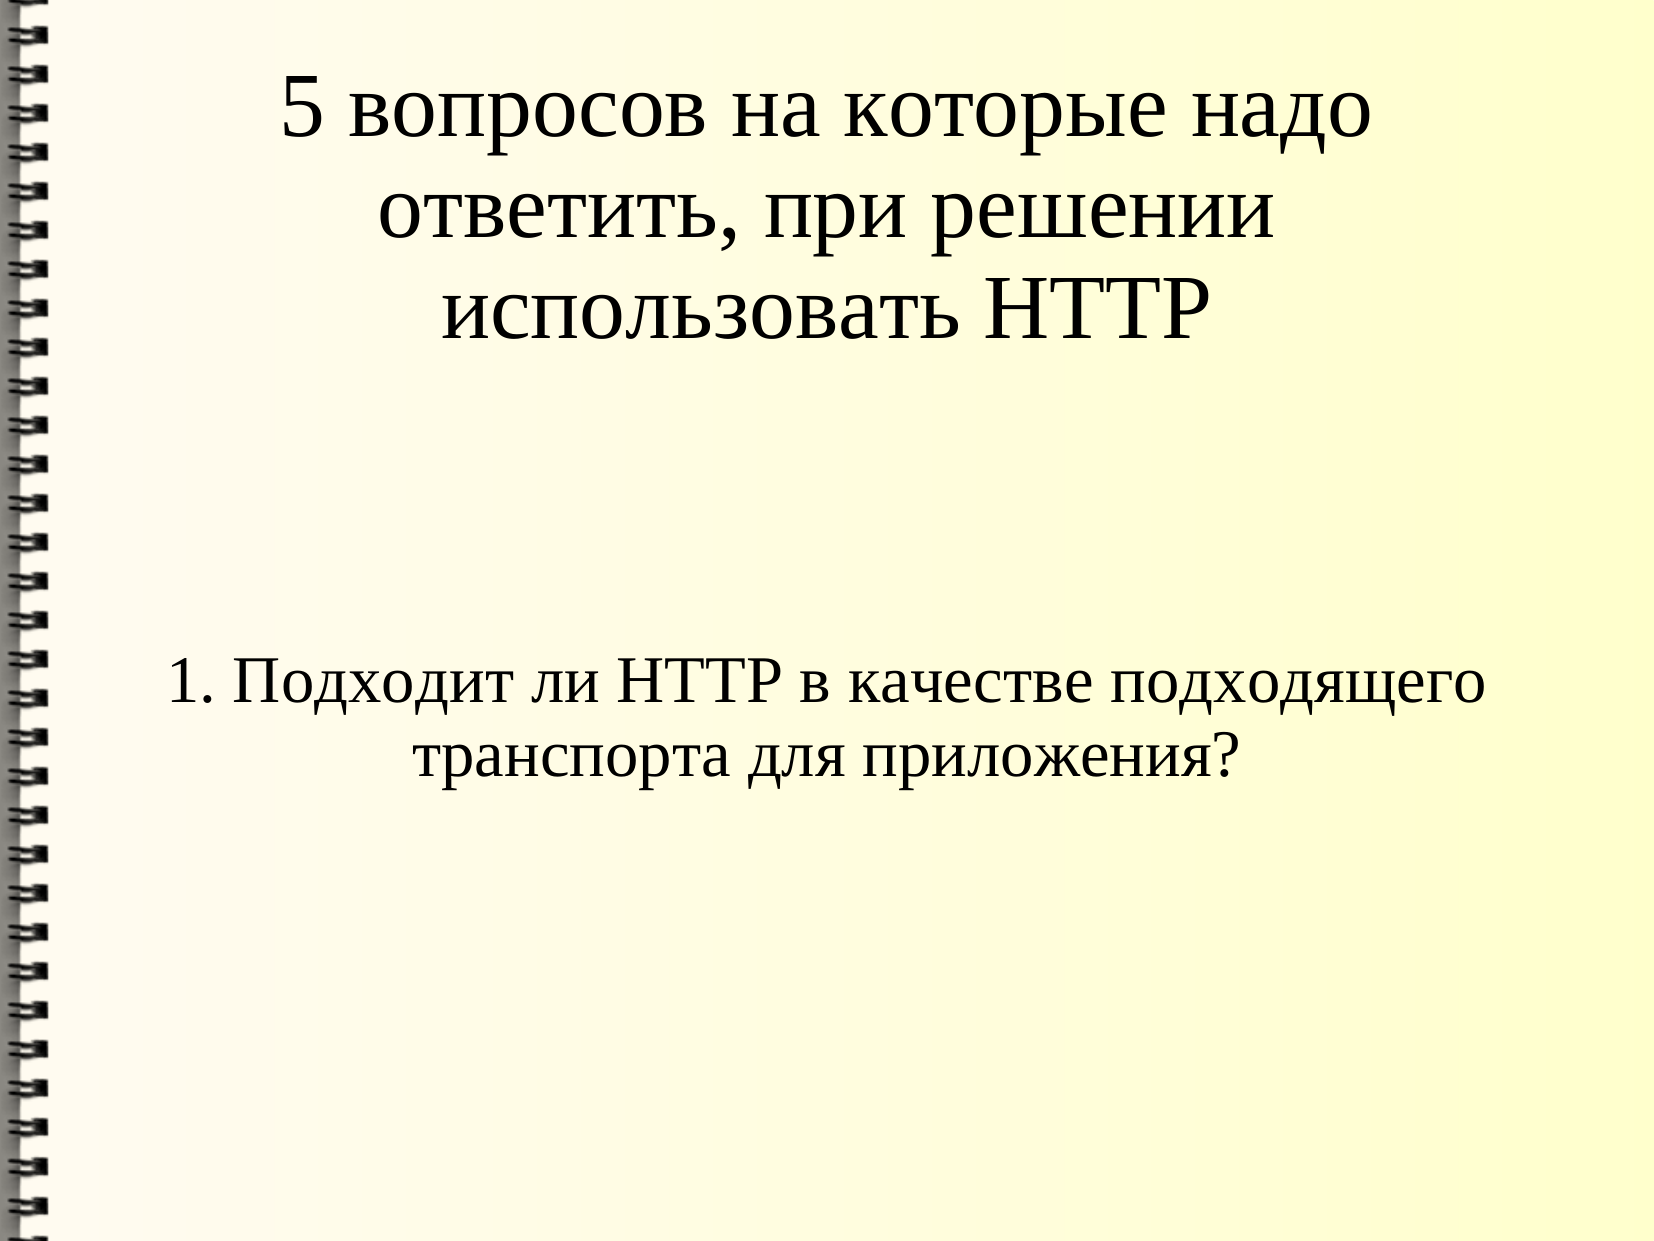

# 5 вопросов на которые надо ответить, при решении использовать HTTP
1. Подходит ли HTTP в качестве подходящего транспорта для приложения?